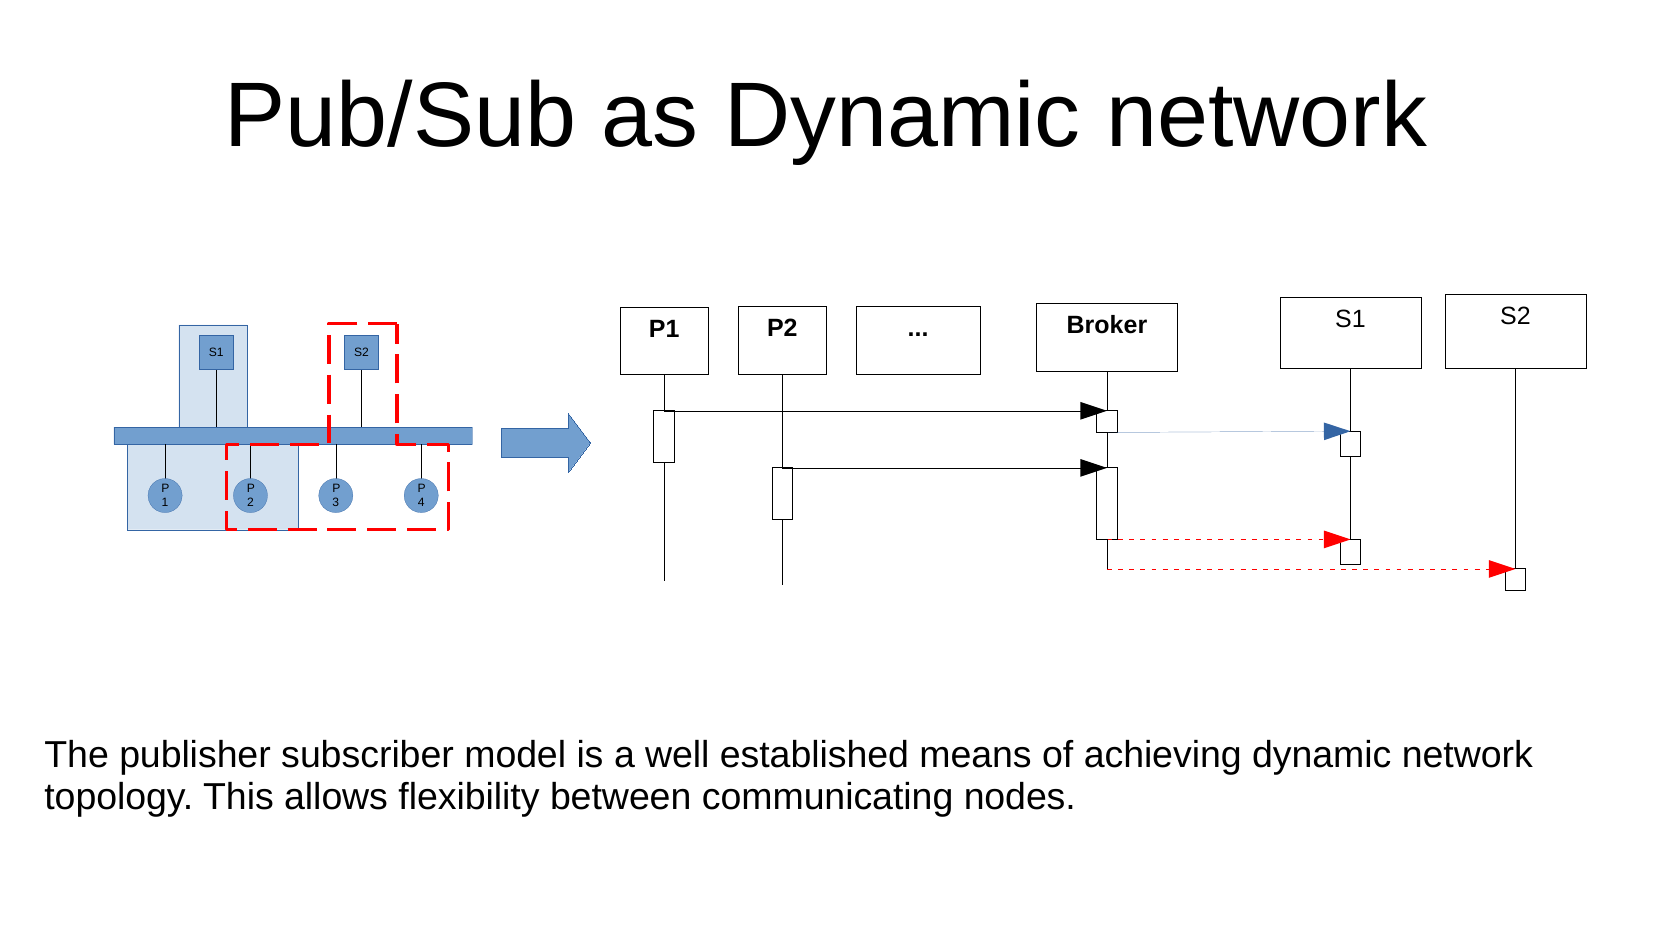

# Pub/Sub as Dynamic network
S2
S1
Broker
P2
...
P1
The publisher subscriber model is a well established means of achieving dynamic network topology. This allows flexibility between communicating nodes.